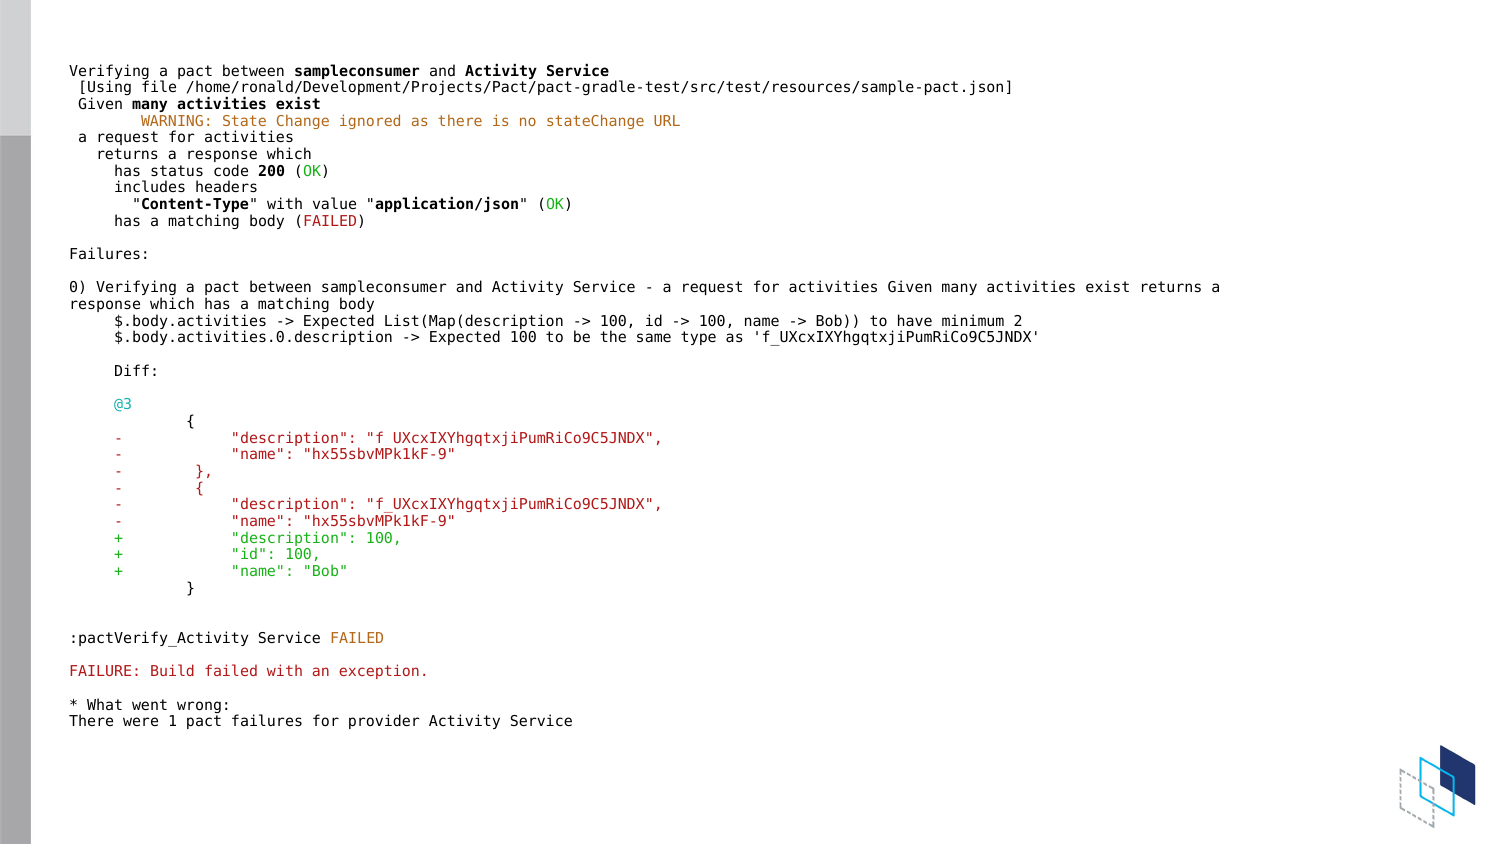

Verifying a pact between sampleconsumer and Activity Service
 [Using file /home/ronald/Development/Projects/Pact/pact-gradle-test/src/test/resources/sample-pact.json]
 Given many activities exist
 WARNING: State Change ignored as there is no stateChange URL
 a request for activities
 returns a response which
 has status code 200 (OK)
 includes headers
 "Content-Type" with value "application/json" (OK)
 has a matching body (FAILED)
Failures:
0) Verifying a pact between sampleconsumer and Activity Service - a request for activities Given many activities exist returns a
response which has a matching body
 $.body.activities -> Expected List(Map(description -> 100, id -> 100, name -> Bob)) to have minimum 2
 $.body.activities.0.description -> Expected 100 to be the same type as 'f_UXcxIXYhgqtxjiPumRiCo9C5JNDX'
 Diff:
 @3
 {
 - "description": "f_UXcxIXYhgqtxjiPumRiCo9C5JNDX",
 - "name": "hx55sbvMPk1kF-9"
 - },
 - {
 - "description": "f_UXcxIXYhgqtxjiPumRiCo9C5JNDX",
 - "name": "hx55sbvMPk1kF-9"
 + "description": 100,
 + "id": 100,
 + "name": "Bob"
 }
:pactVerify_Activity Service FAILED
FAILURE: Build failed with an exception.
* What went wrong:
There were 1 pact failures for provider Activity Service